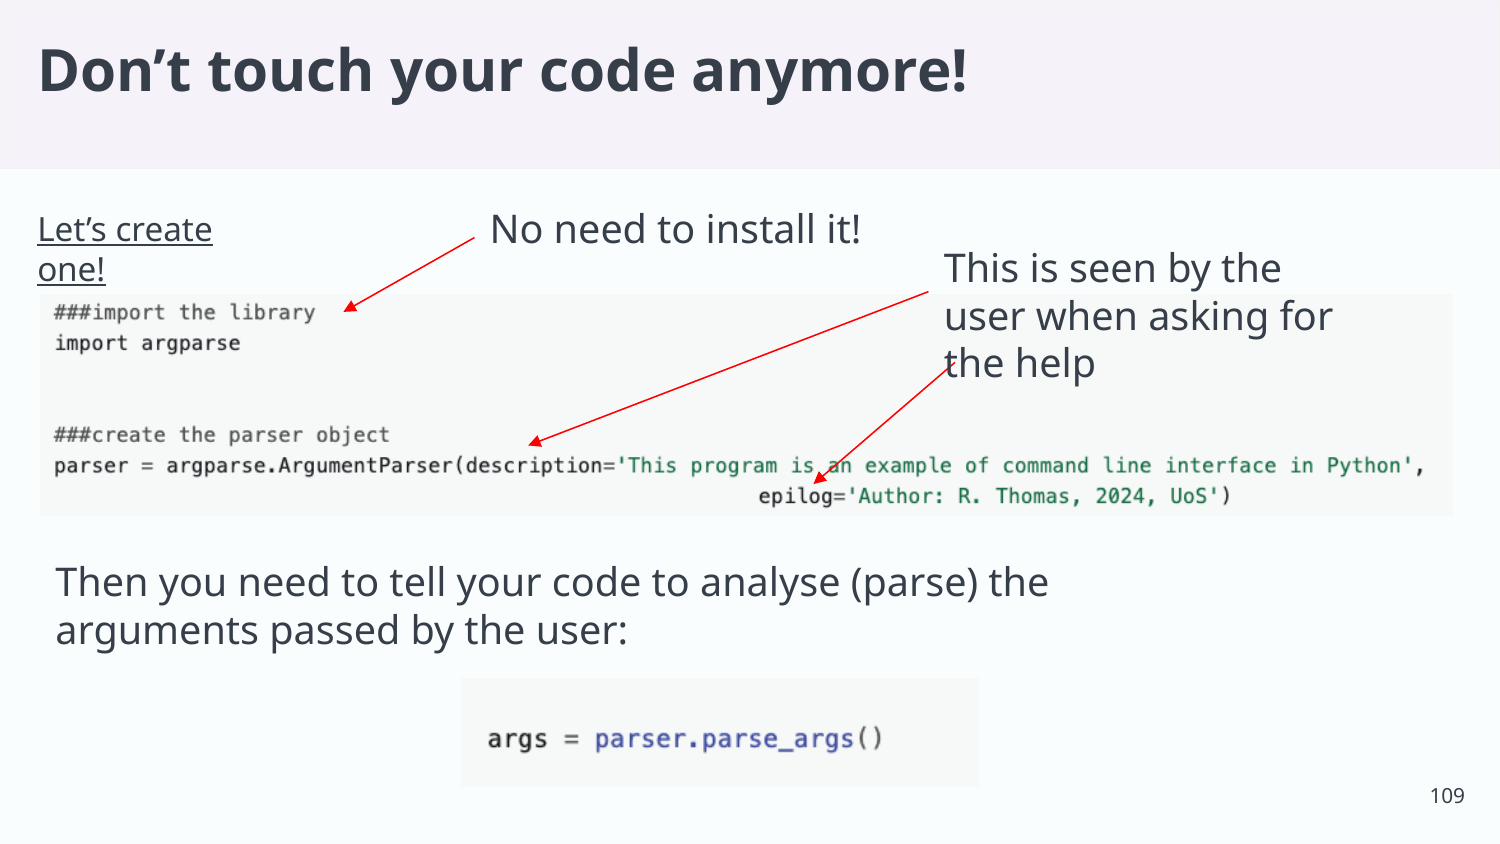

# Don’t touch your code anymore!
No need to install it!
Let’s create one!
This is seen by the user when asking for the help
Then you need to tell your code to analyse (parse) the arguments passed by the user: